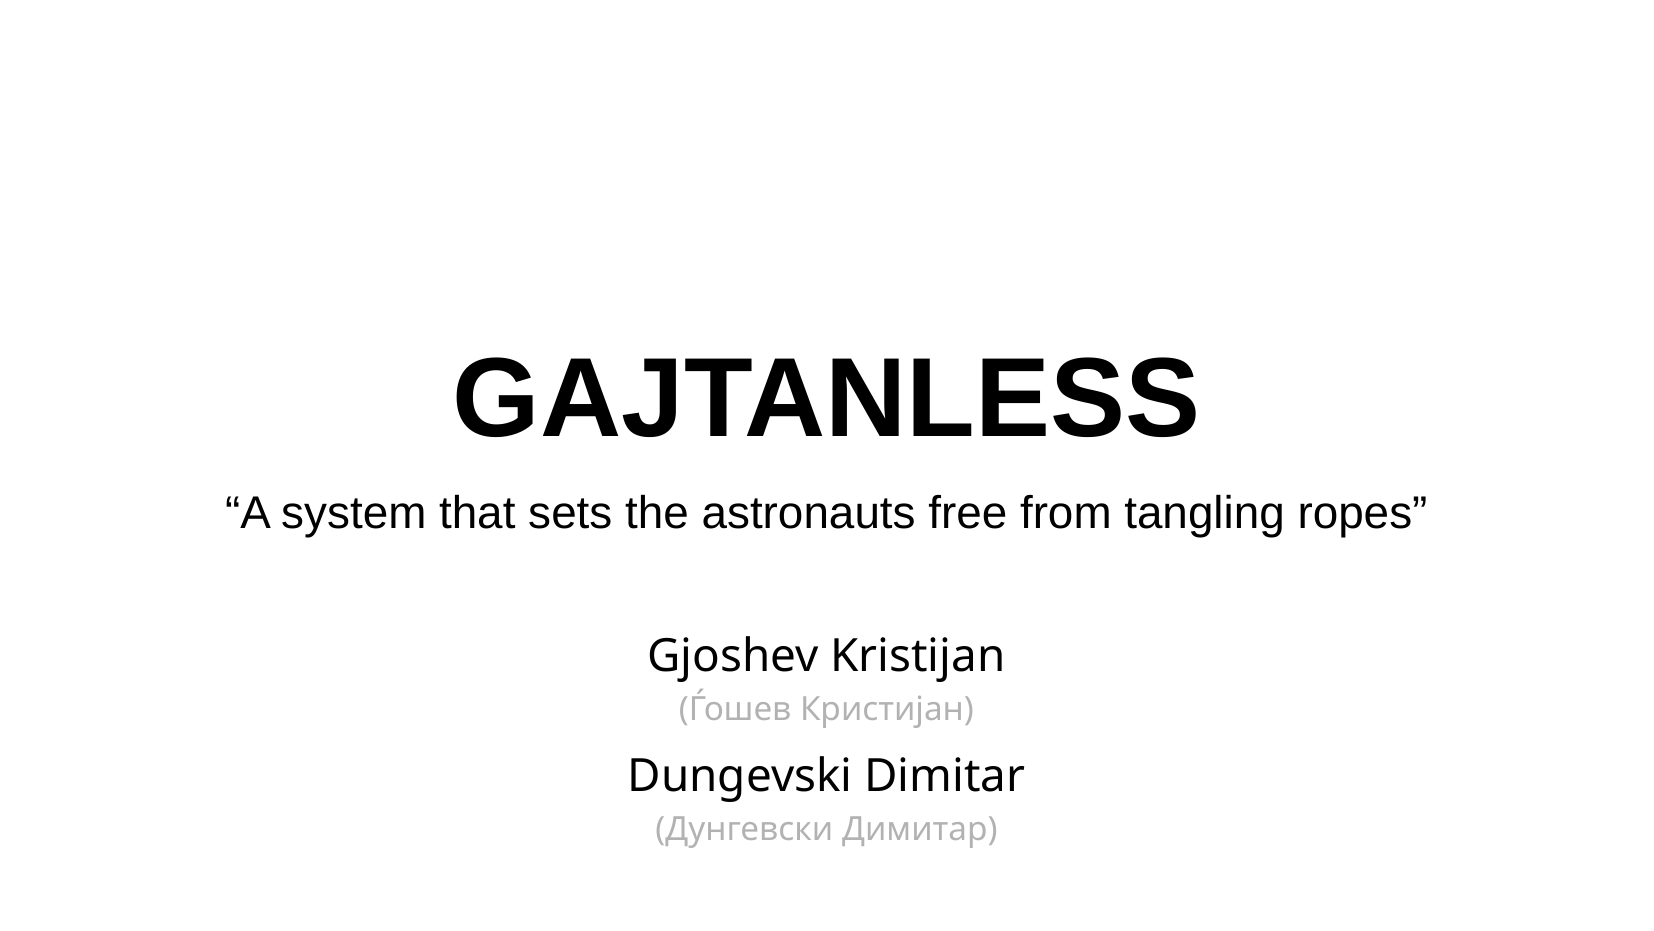

# GAJTANLESS
“A system that sets the astronauts free from tangling ropes”
Gjoshev Kristijan
(Ѓошев Кристијан)
Dungevski Dimitar
(Дунгевски Димитар)